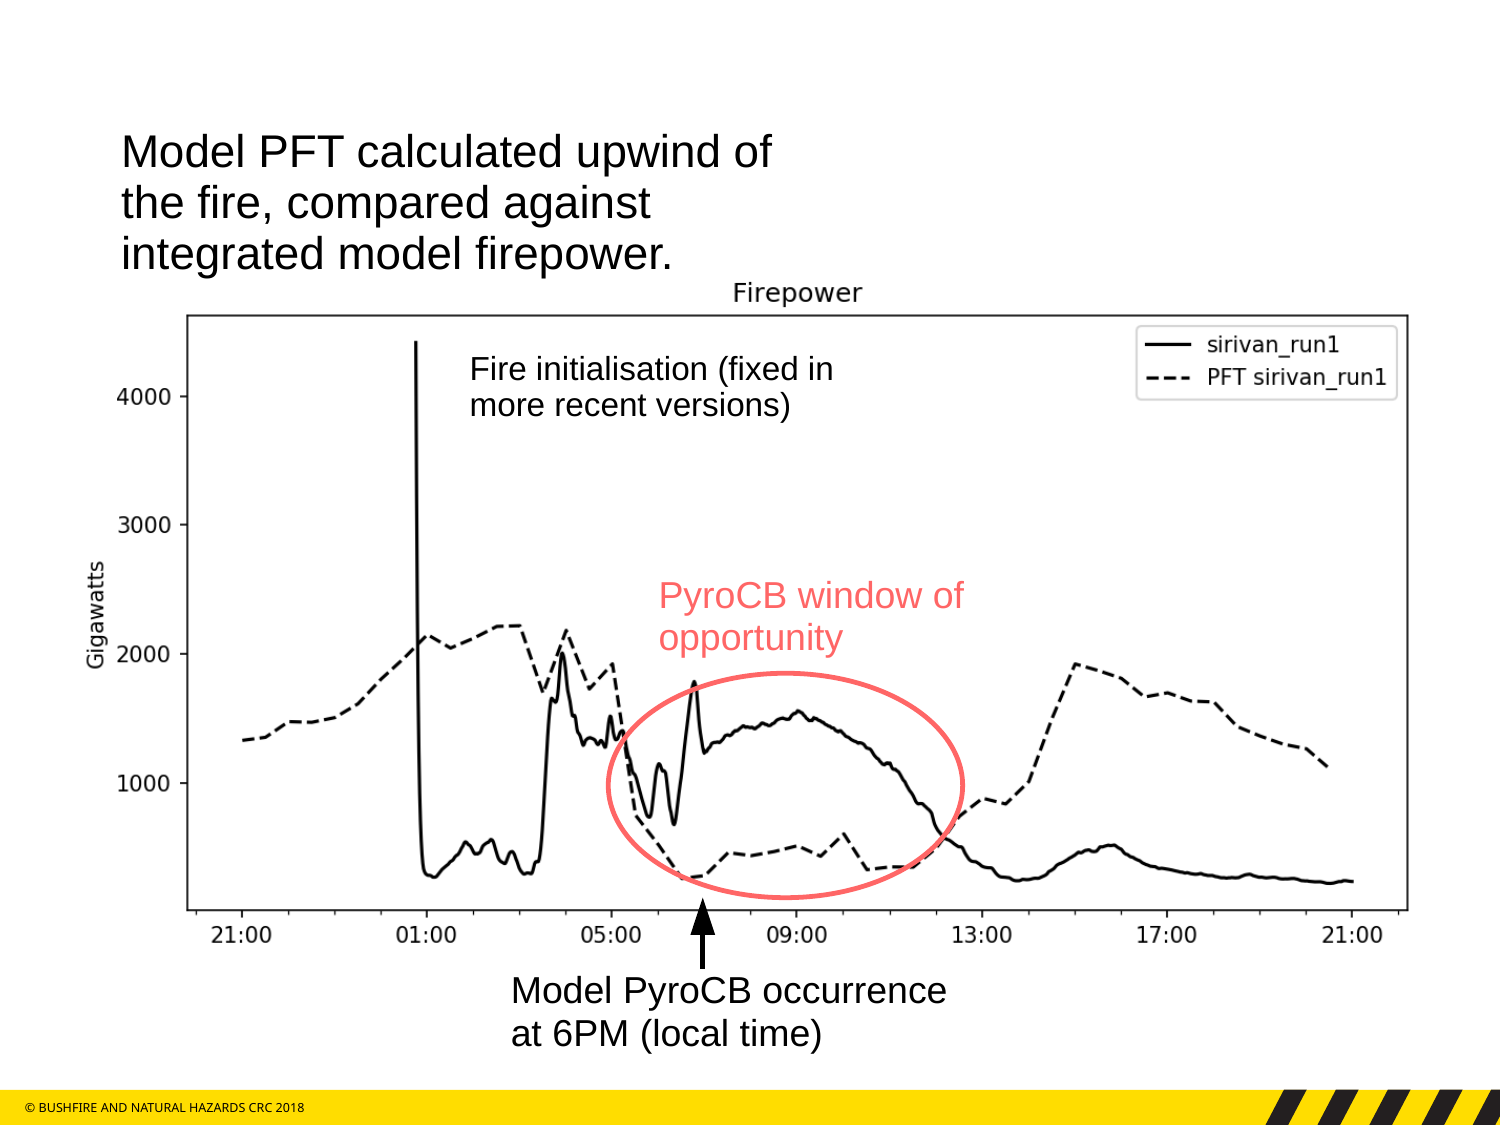

Model PFT calculated upwind of the fire, compared against integrated model firepower.
Fire initialisation (fixed in more recent versions)
PyroCB window of opportunity
Model PyroCB occurrence at 6PM (local time)